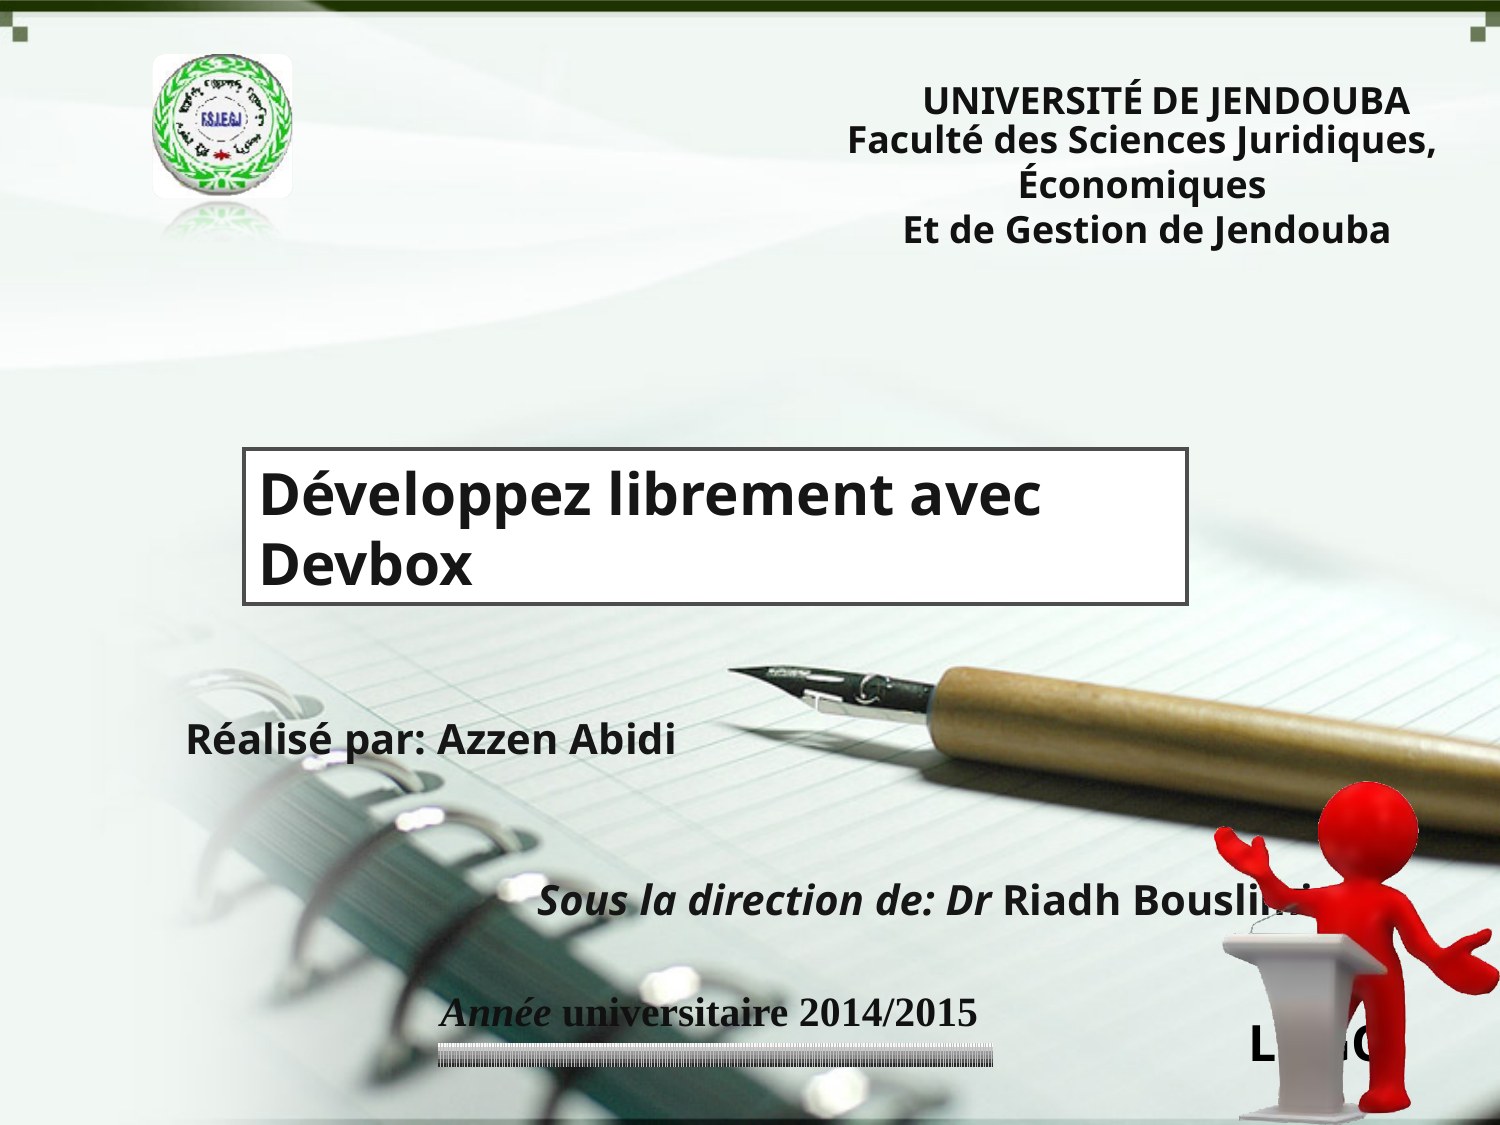

UNIVERSITÉ DE JENDOUBA
Faculté des Sciences Juridiques, Économiques
 Et de Gestion de Jendouba
Développez librement avec
Devbox
Réalisé par: Azzen Abidi
Sous la direction de: Dr Riadh Bouslimi
Année universitaire 2014/2015